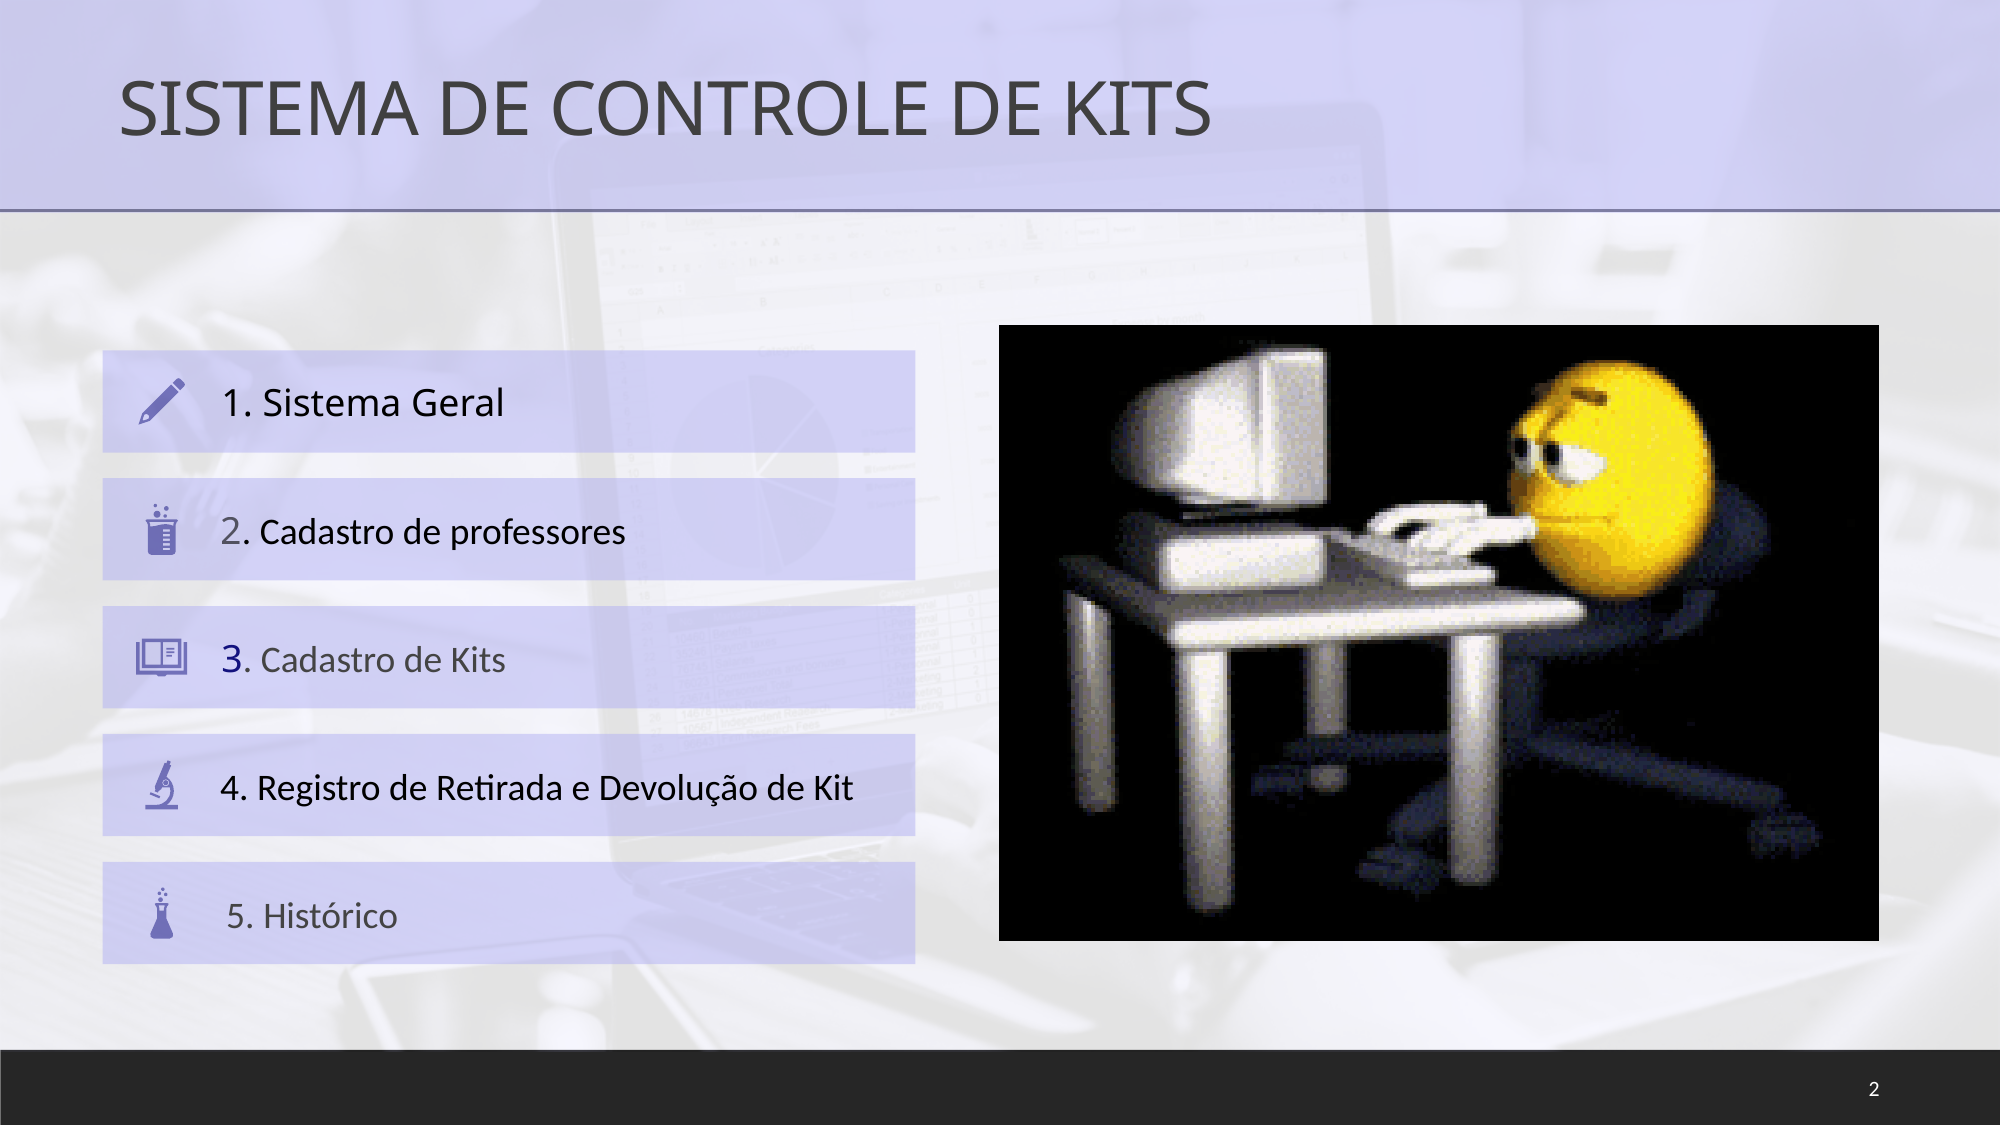

# SISTEMA DE CONTROLE DE KITS
 1. Sistema Geral
 2. Cadastro de professores
 3. Cadastro de Kits
 4. Registro de Retirada e Devolução de Kit
 5. Histórico